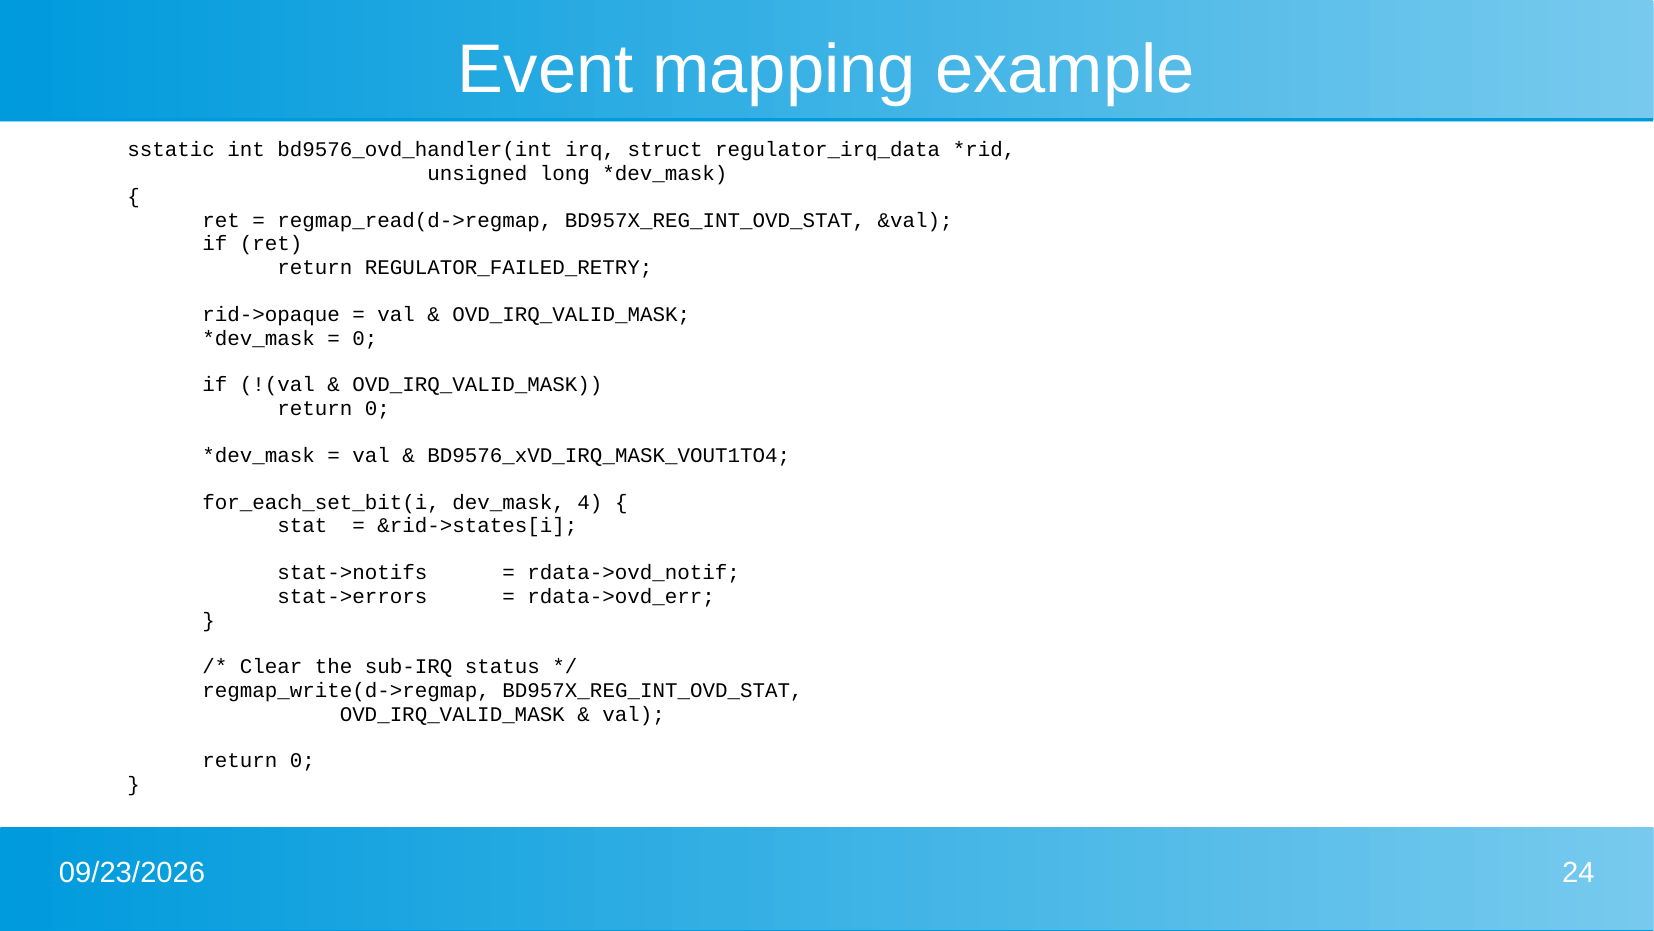

# Event mapping example
sstatic int bd9576_ovd_handler(int irq, struct regulator_irq_data *rid,
			 unsigned long *dev_mask)
{
	ret = regmap_read(d->regmap, BD957X_REG_INT_OVD_STAT, &val);
	if (ret)
		return REGULATOR_FAILED_RETRY;
	rid->opaque = val & OVD_IRQ_VALID_MASK;
	*dev_mask = 0;
	if (!(val & OVD_IRQ_VALID_MASK))
		return 0;
	*dev_mask = val & BD9576_xVD_IRQ_MASK_VOUT1TO4;
	for_each_set_bit(i, dev_mask, 4) {
		stat = &rid->states[i];
		stat->notifs	= rdata->ovd_notif;
		stat->errors	= rdata->ovd_err;
	}
	/* Clear the sub-IRQ status */
	regmap_write(d->regmap, BD957X_REG_INT_OVD_STAT,
		 OVD_IRQ_VALID_MASK & val);
	return 0;
}
24